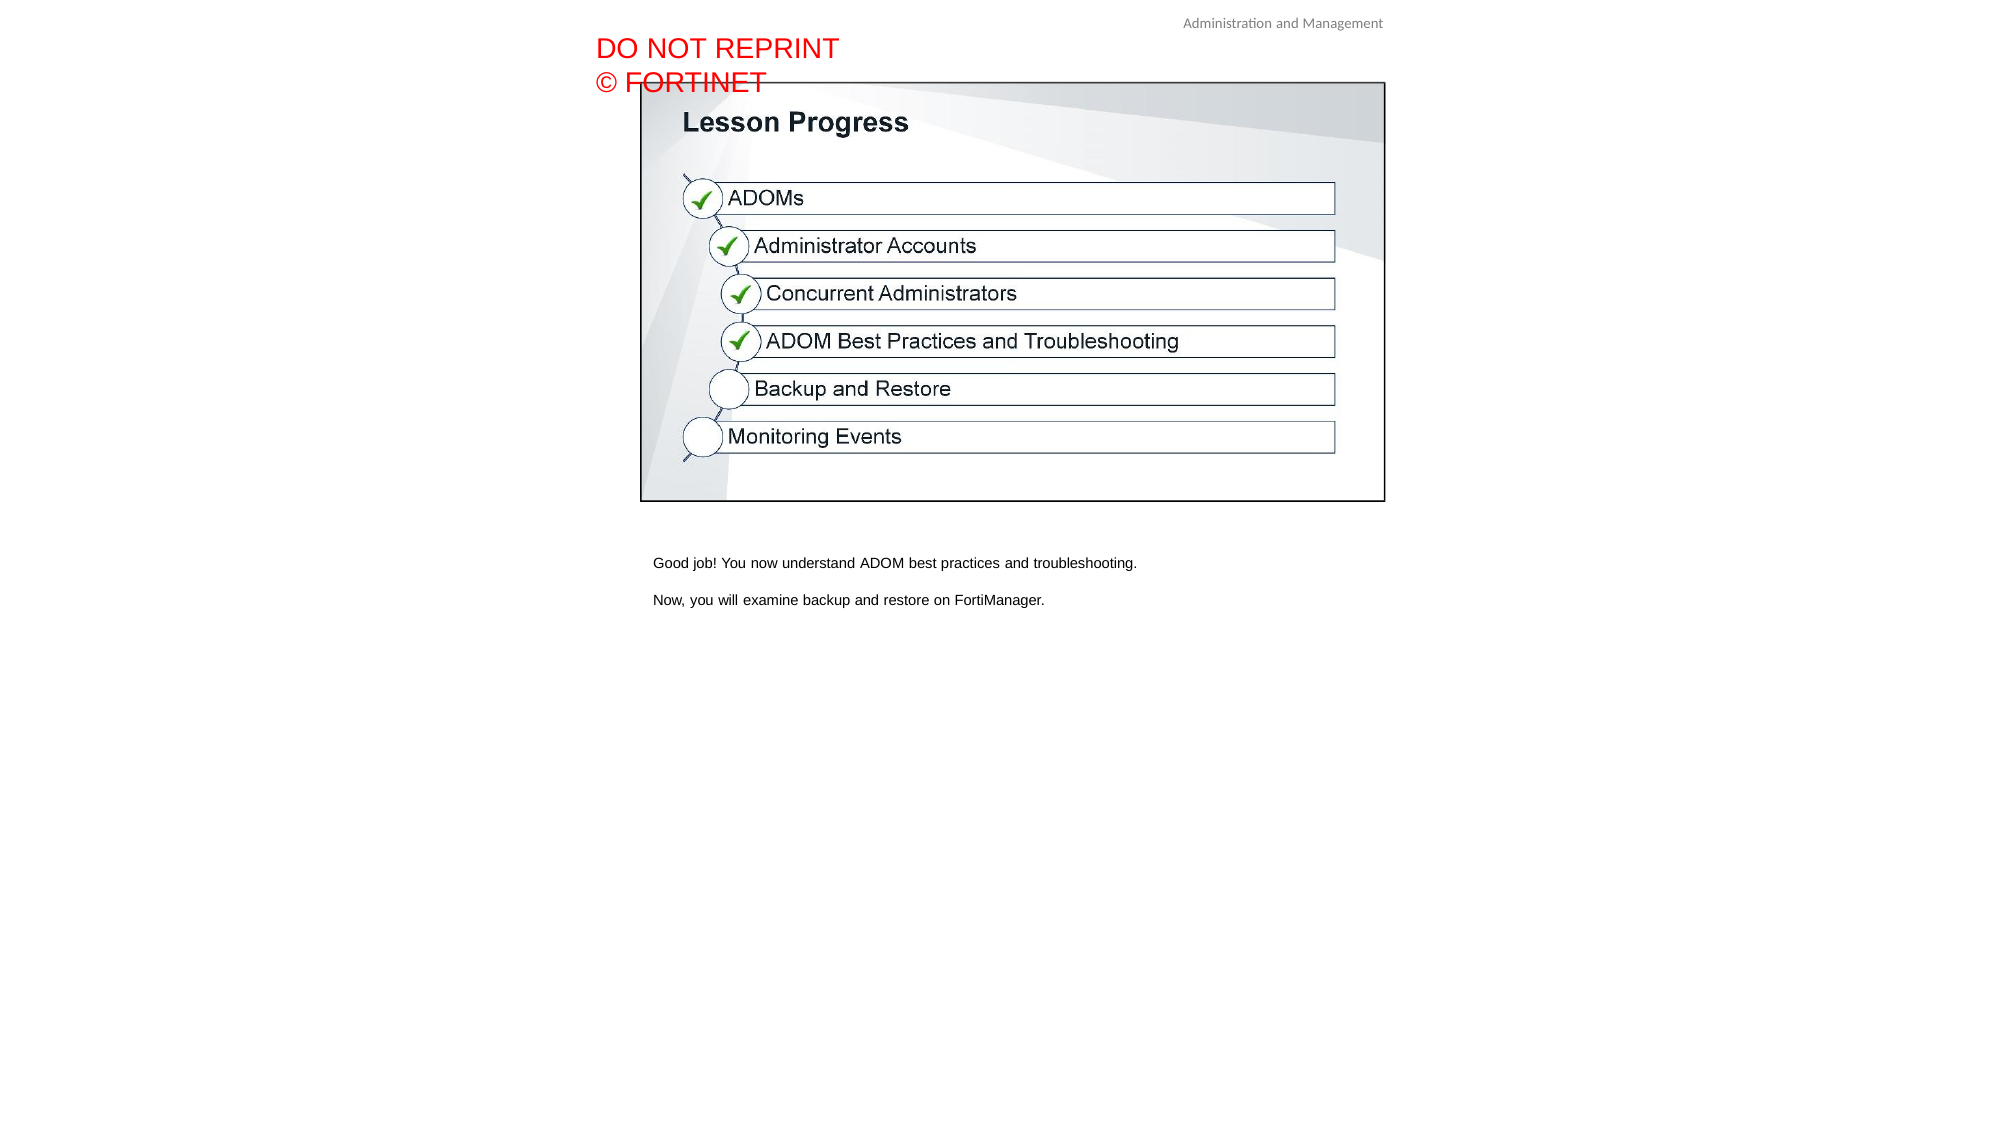

Administration and Management
DO NOT REPRINT
© FORTINET
Good job! You now understand ADOM best practices and troubleshooting.
Now, you will examine backup and restore on FortiManager.
FortiManager 6.2 Study Guide
1